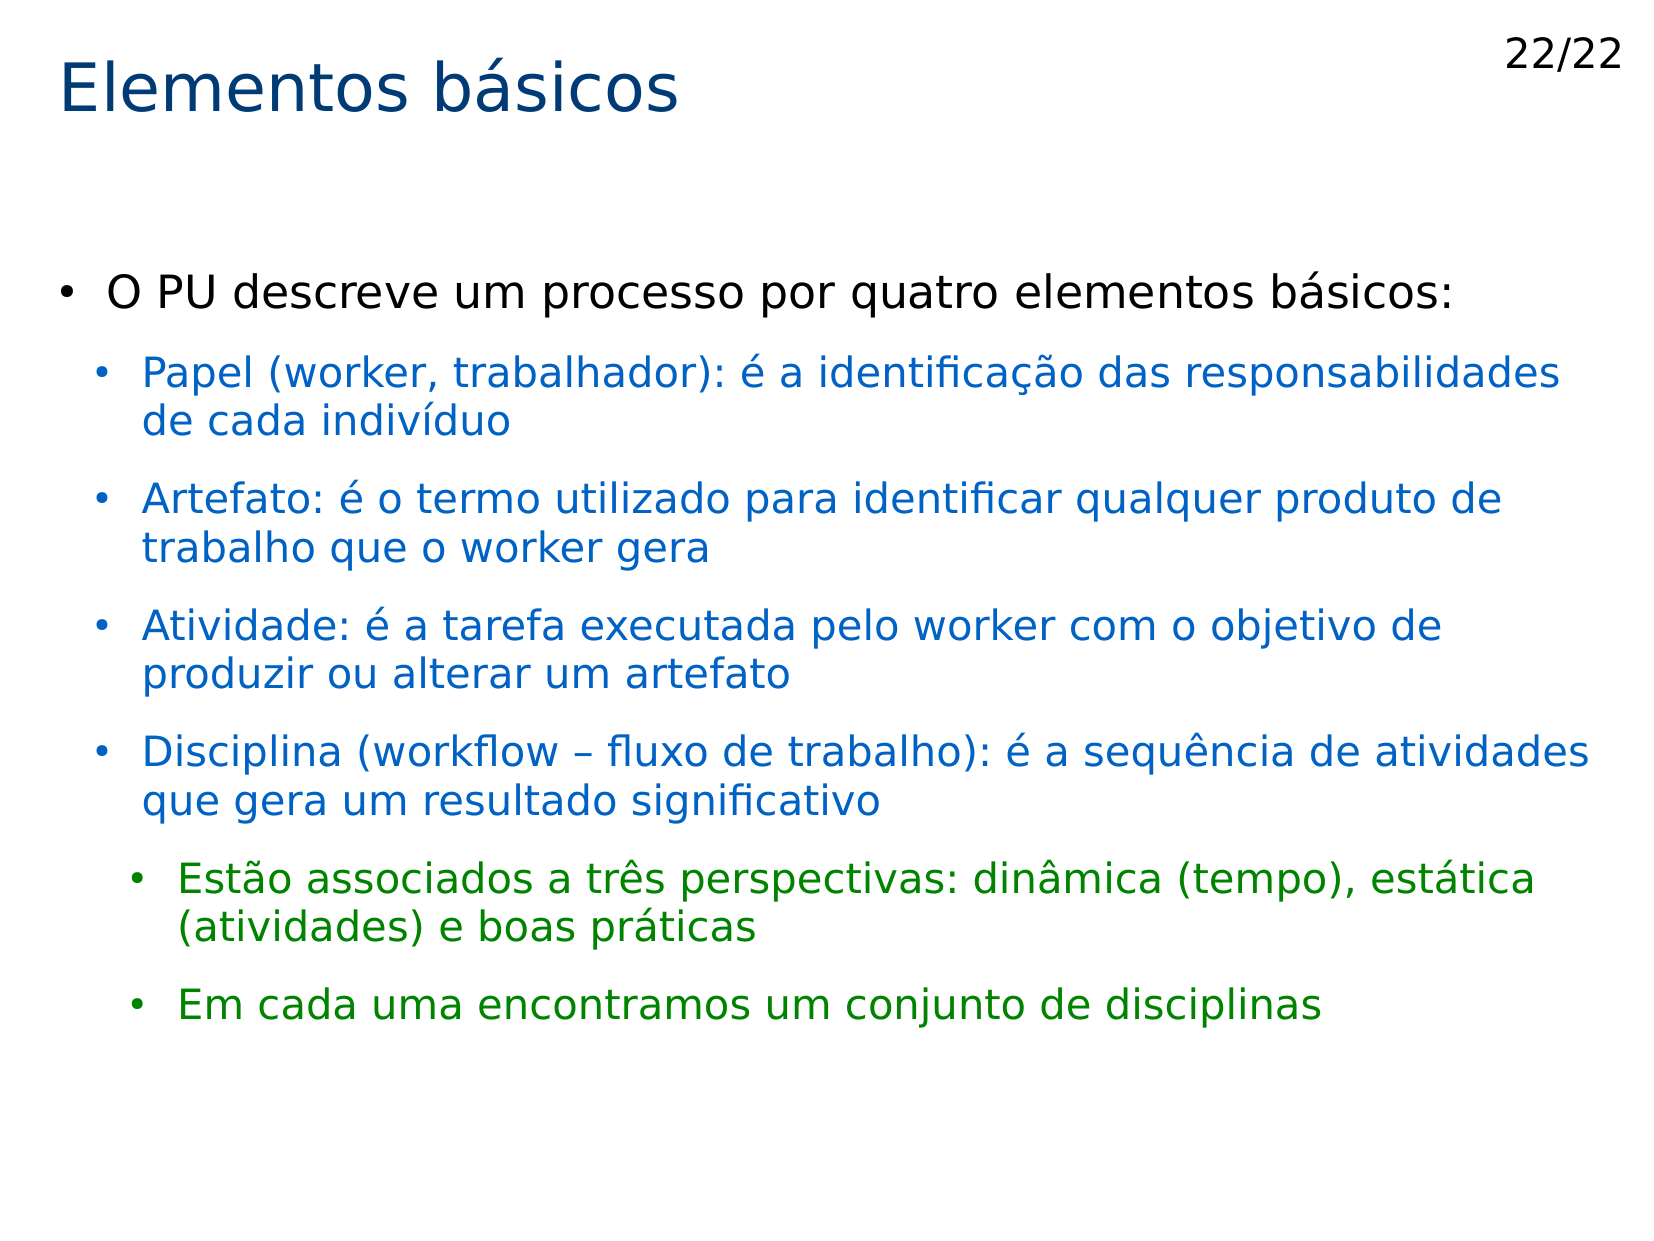

# Elementos básicos
22
O PU descreve um processo por quatro elementos básicos:
Papel (worker, trabalhador): é a identificação das responsabilidades de cada indivíduo
Artefato: é o termo utilizado para identificar qualquer produto de trabalho que o worker gera
Atividade: é a tarefa executada pelo worker com o objetivo de produzir ou alterar um artefato
Disciplina (workflow – fluxo de trabalho): é a sequência de atividades que gera um resultado significativo
Estão associados a três perspectivas: dinâmica (tempo), estática (atividades) e boas práticas
Em cada uma encontramos um conjunto de disciplinas